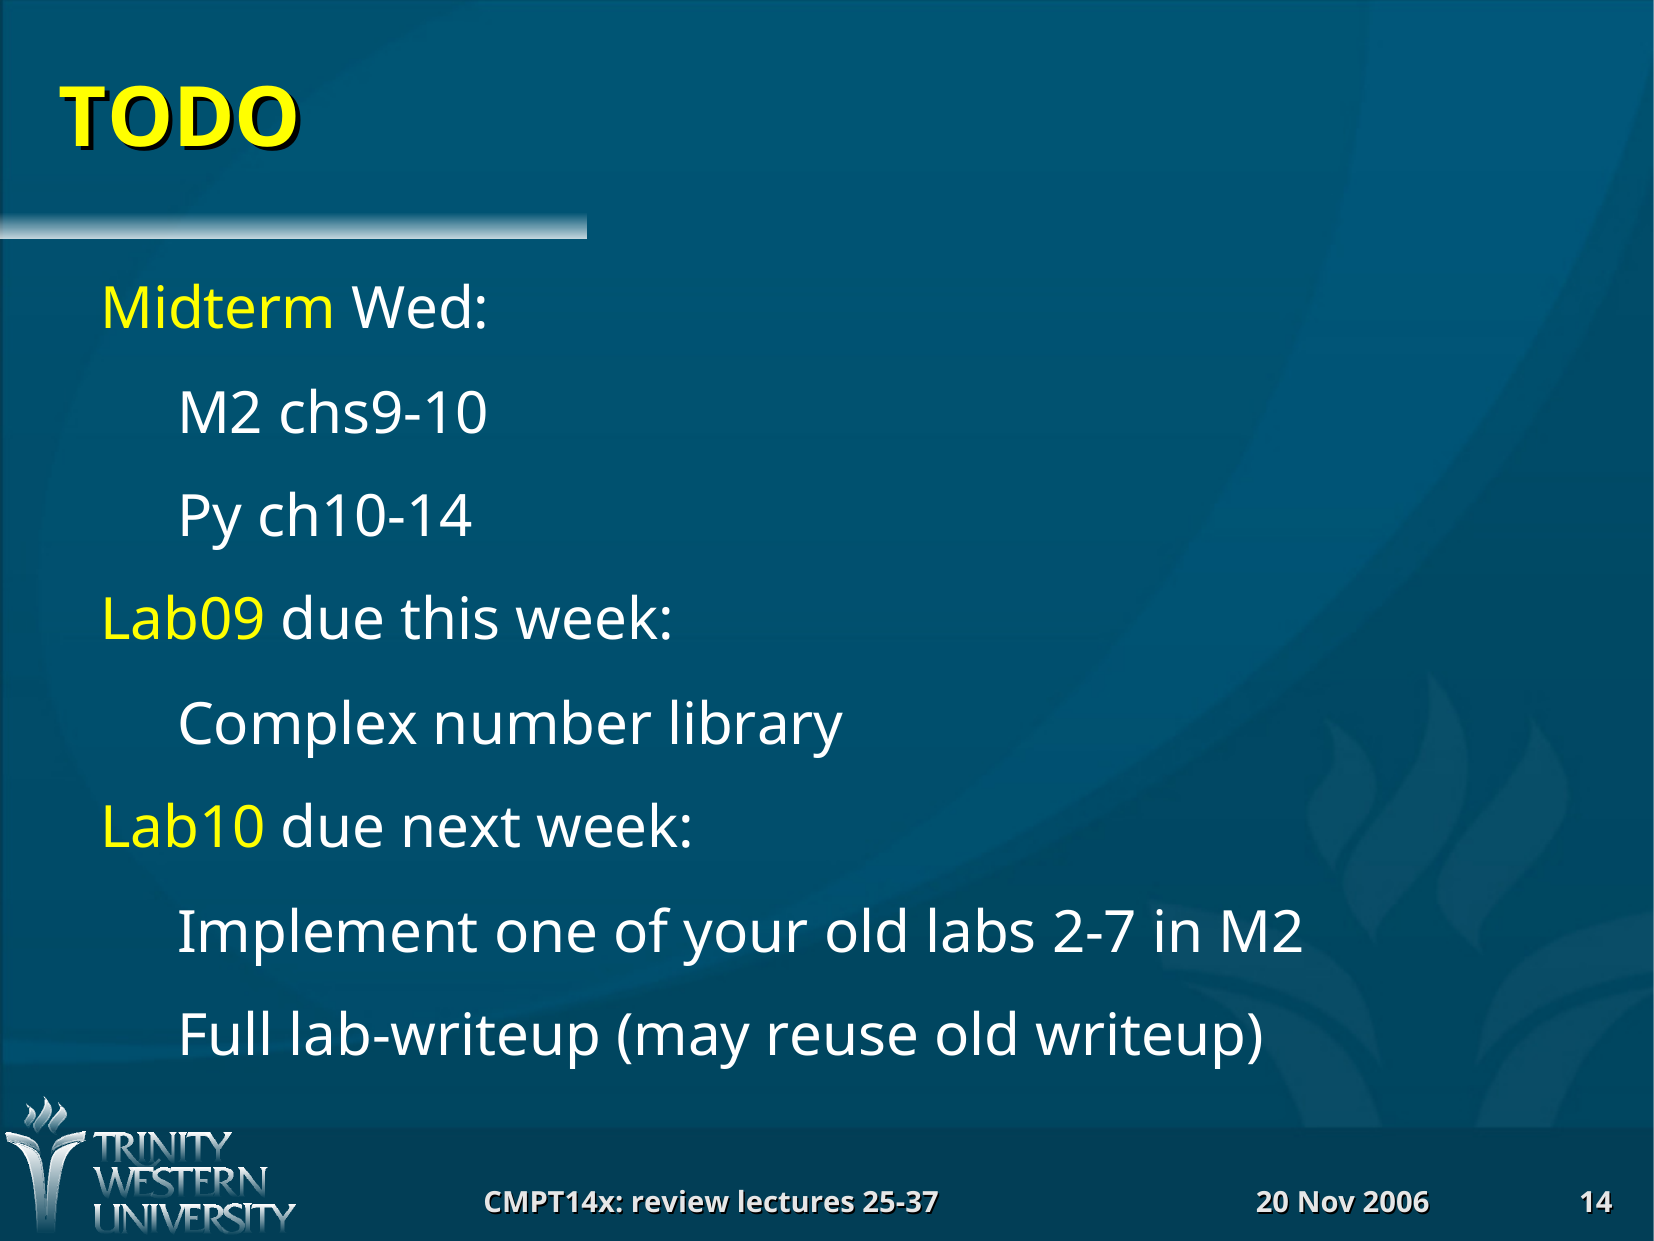

# TODO
Midterm Wed:
M2 chs9-10
Py ch10-14
Lab09 due this week:
Complex number library
Lab10 due next week:
Implement one of your old labs 2-7 in M2
Full lab-writeup (may reuse old writeup)
CMPT14x: review lectures 25-37
20 Nov 2006
14